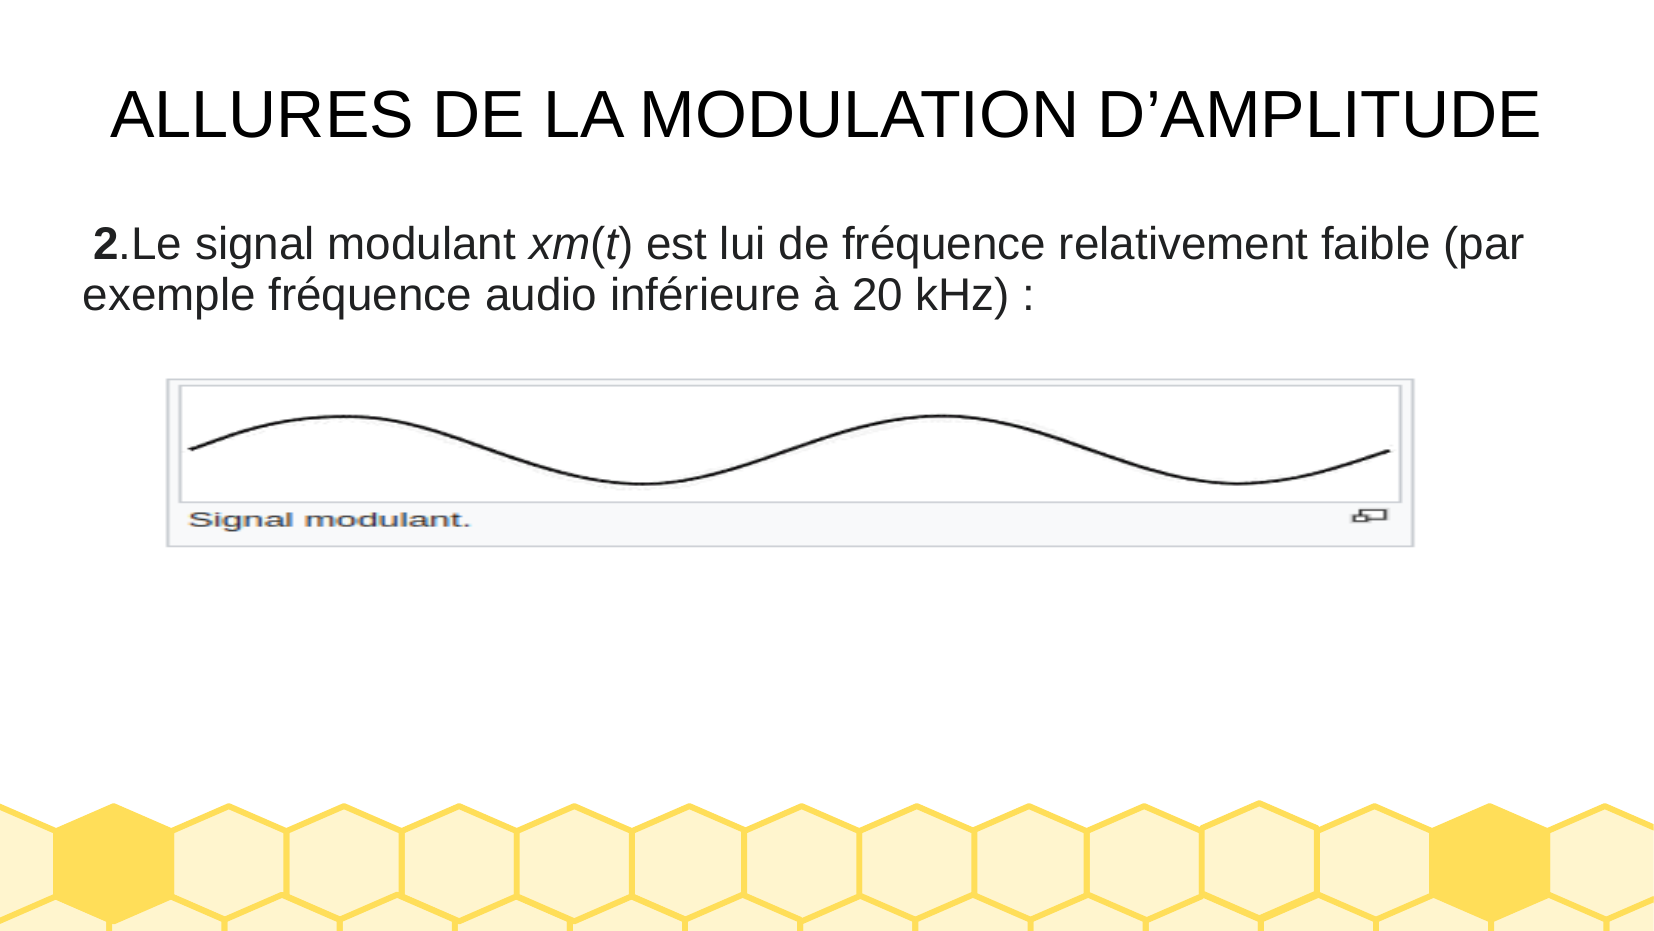

# ALLURES DE LA MODULATION D’AMPLITUDE
 2.Le signal modulant xm(t) est lui de fréquence relativement faible (par exemple fréquence audio inférieure à 20 kHz) :